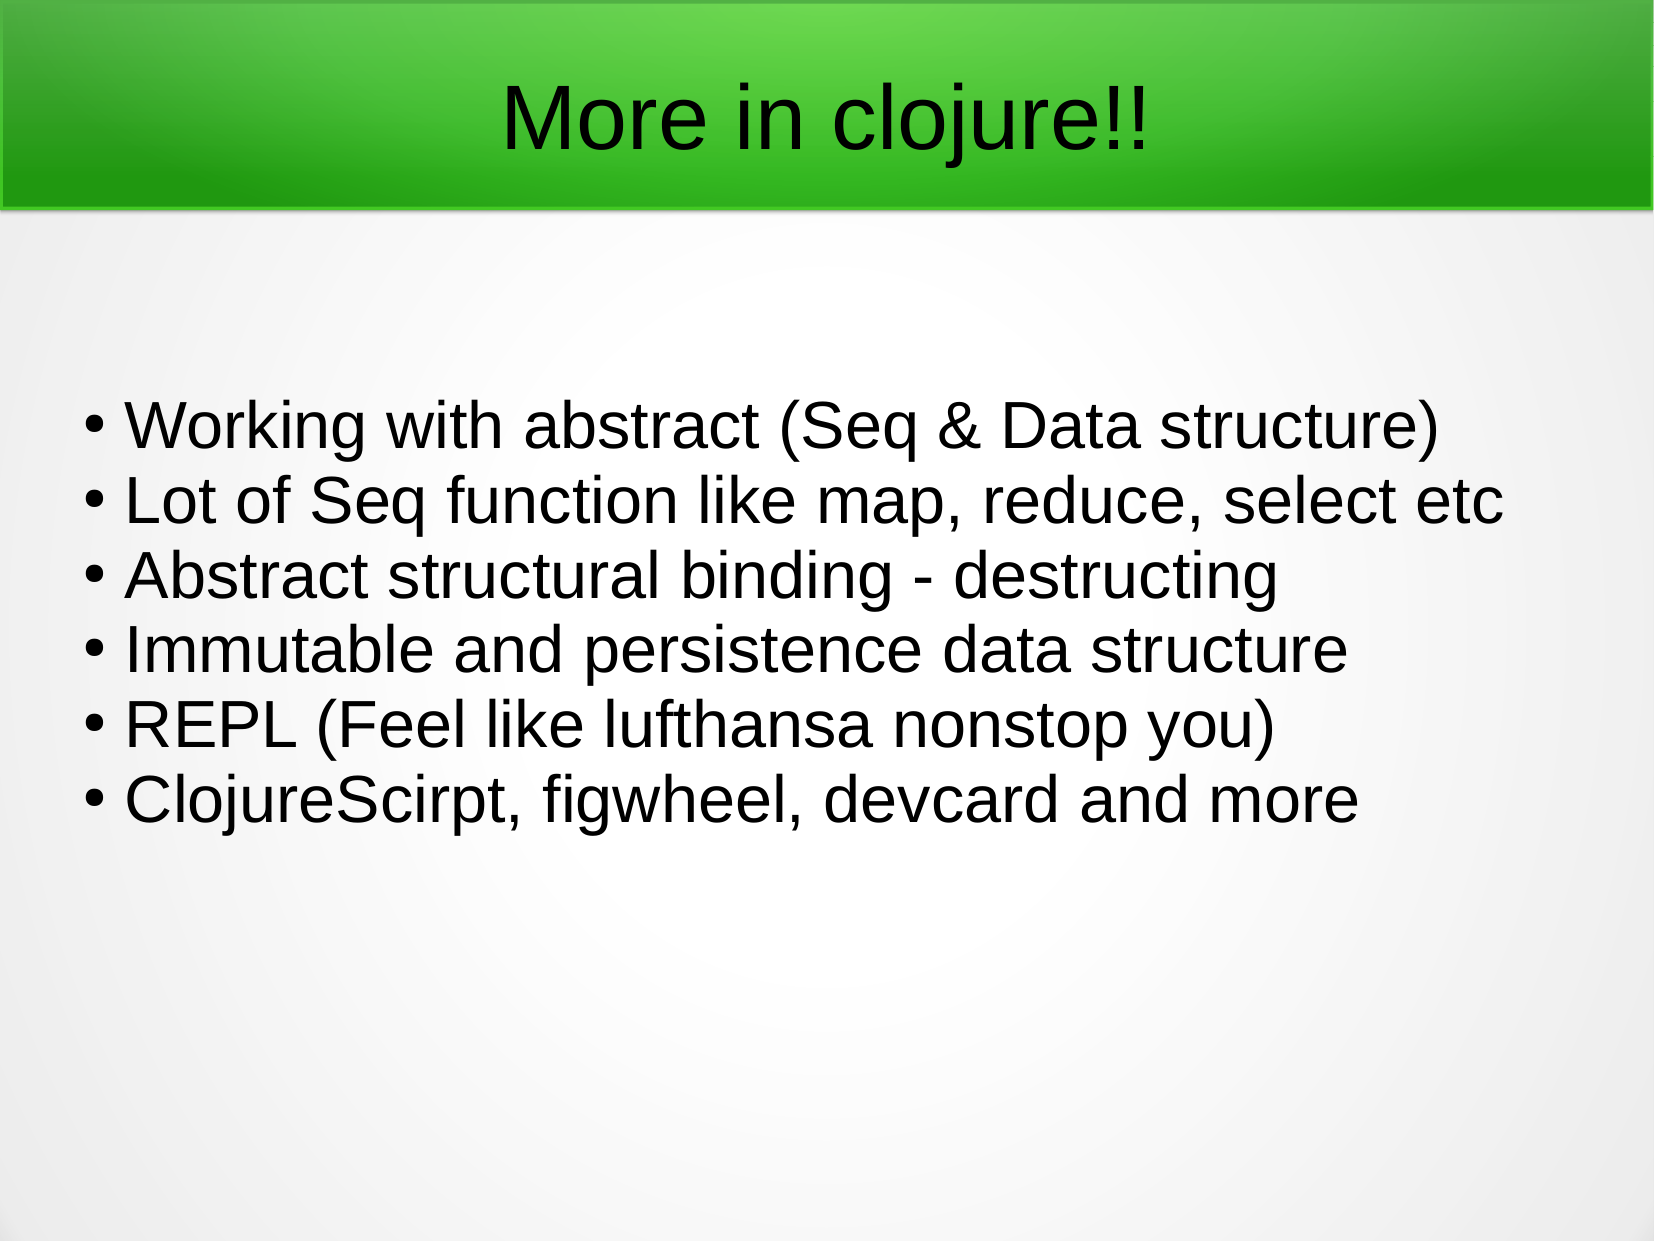

# More in clojure!!
 Working with abstract (Seq & Data structure)
 Lot of Seq function like map, reduce, select etc
 Abstract structural binding - destructing
 Immutable and persistence data structure
 REPL (Feel like lufthansa nonstop you)
 ClojureScirpt, figwheel, devcard and more